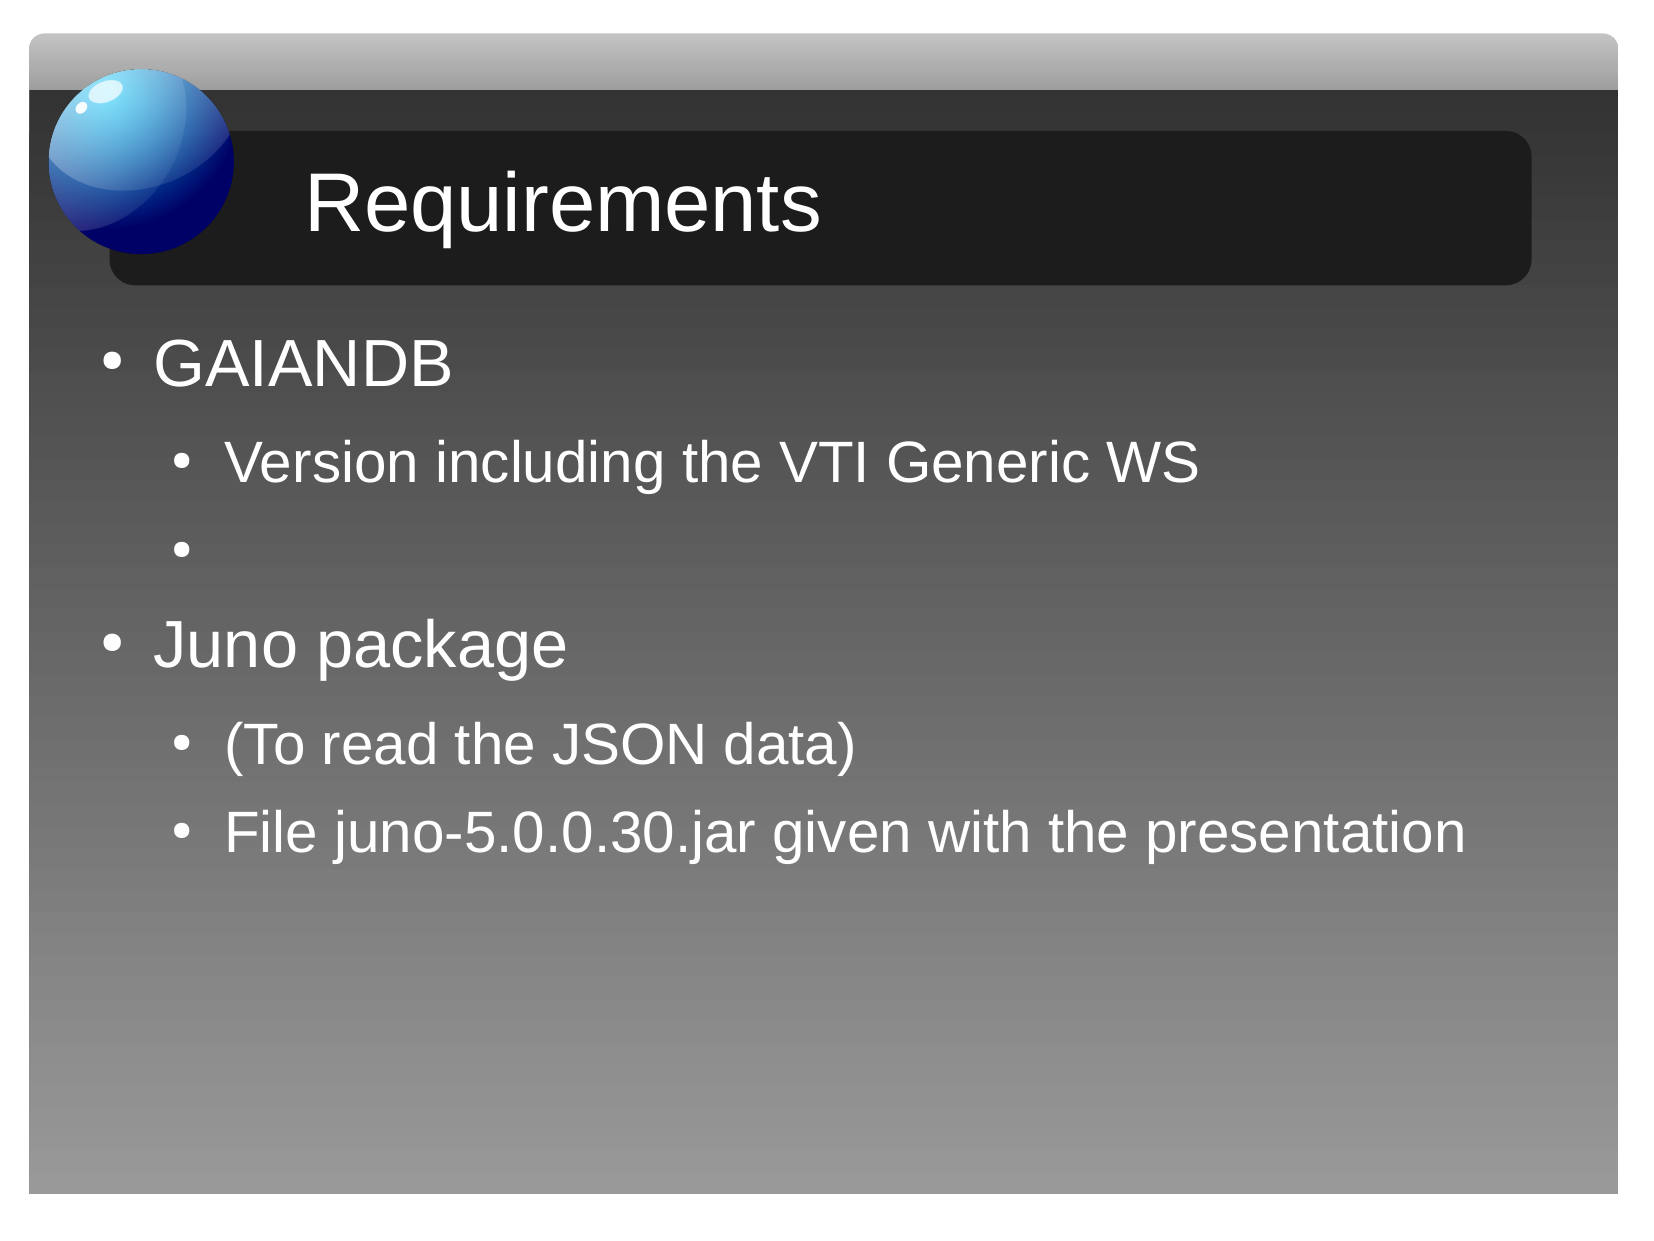

# Requirements
GAIANDB
Version including the VTI Generic WS
Juno package
(To read the JSON data)
File juno-5.0.0.30.jar given with the presentation